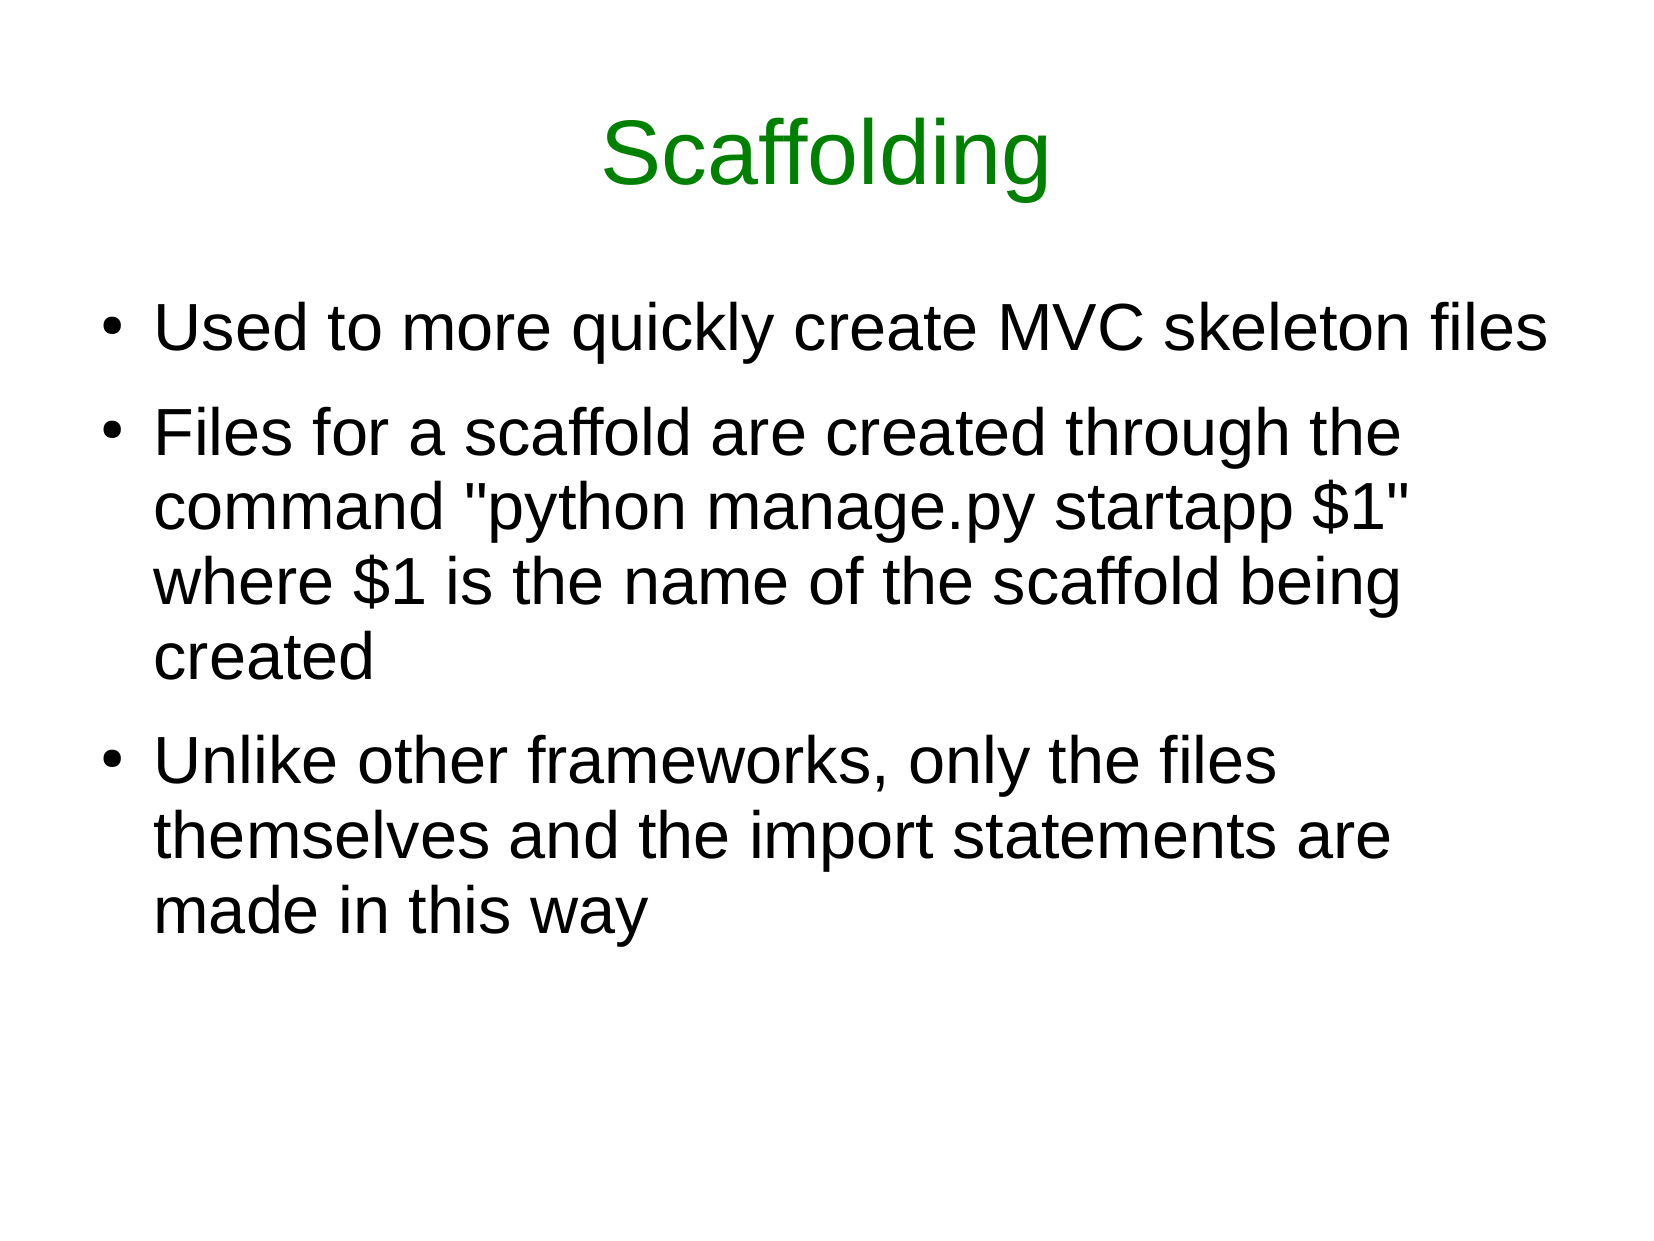

# Scaffolding
Used to more quickly create MVC skeleton files
Files for a scaffold are created through the command "python manage.py startapp $1" where $1 is the name of the scaffold being created
Unlike other frameworks, only the files themselves and the import statements are made in this way